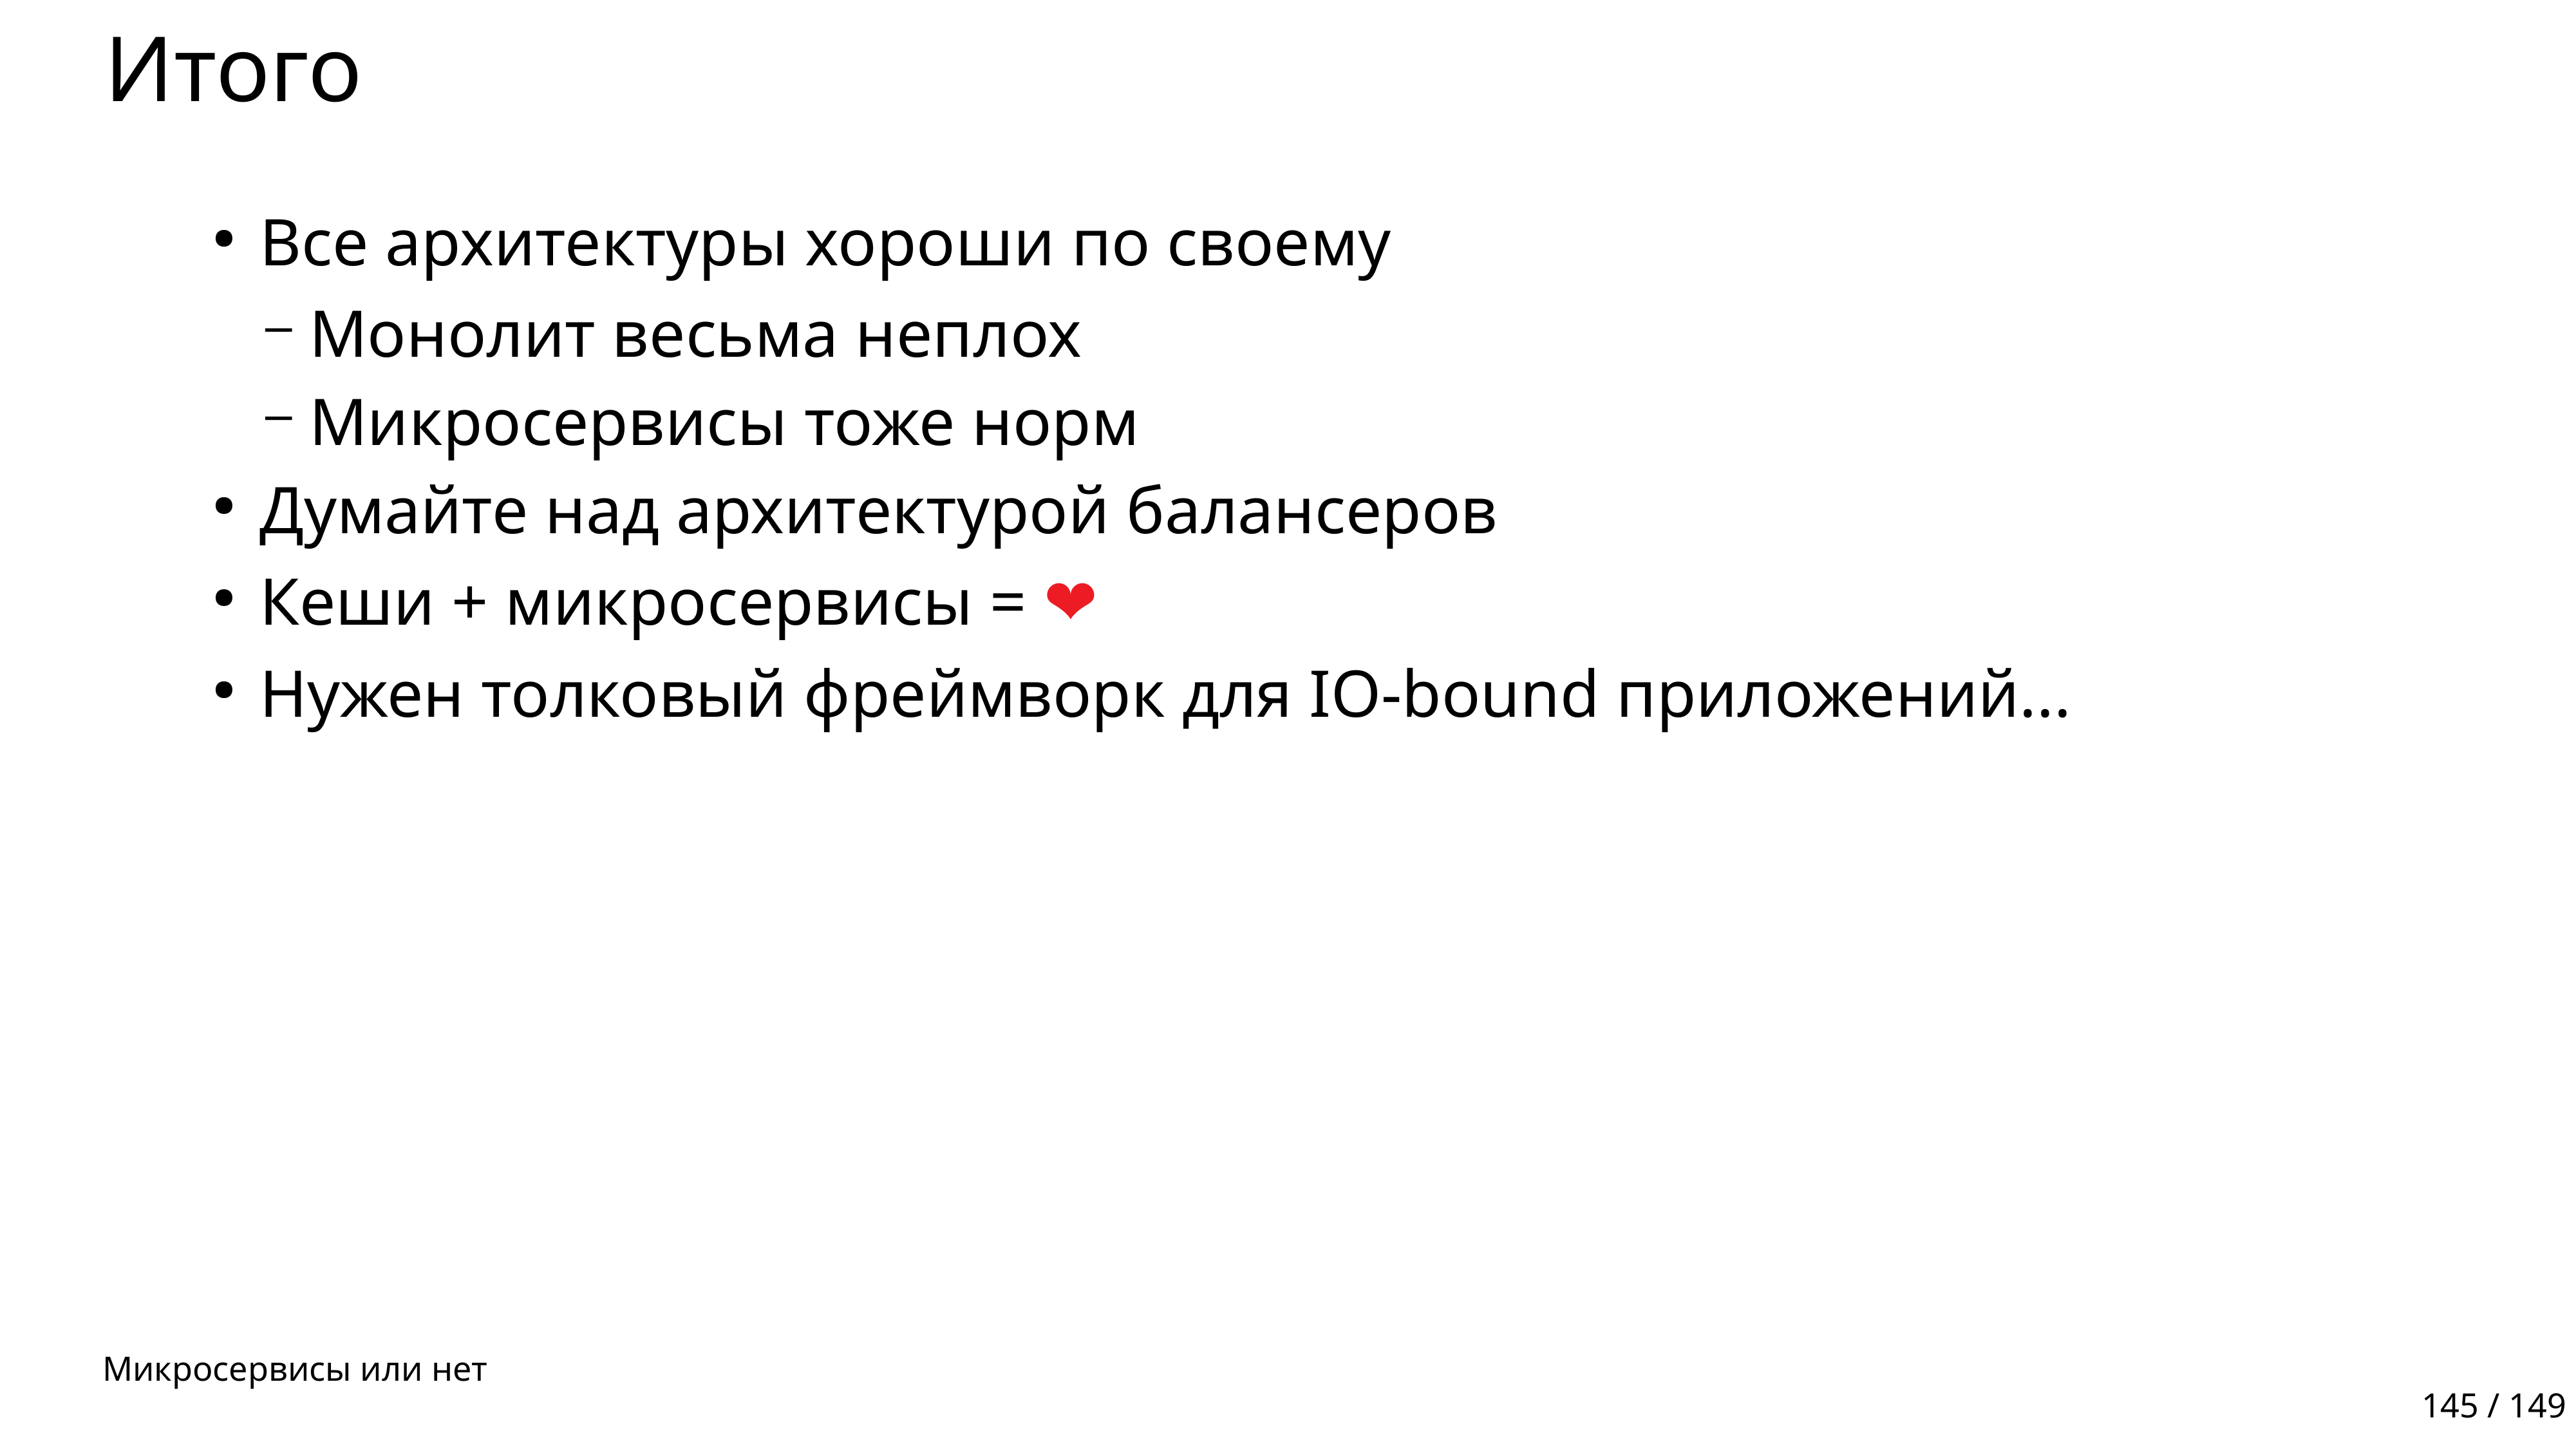

Итого
# Все архитектуры хороши по своему
 Монолит весьма неплох
 Микросервисы тоже норм
 Думайте над архитектурой балансеров
 Кеши + микросервисы = ❤
 Нужен толковый фреймворк для IO-bound приложений...
Микросервисы или нет